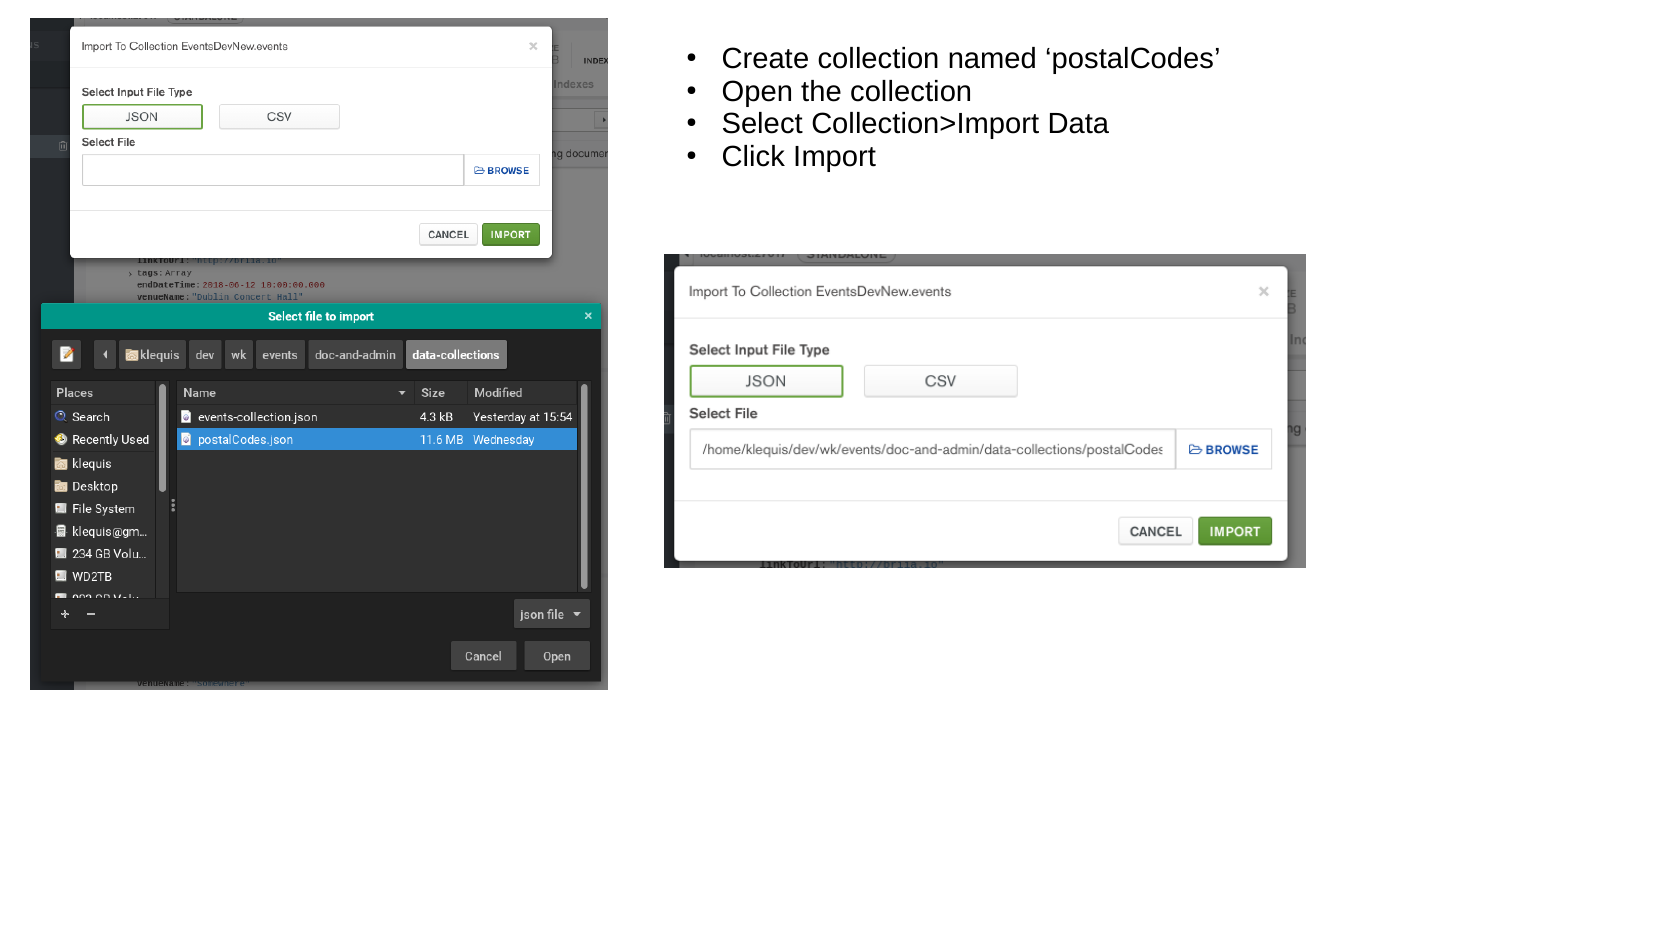

Create collection named ‘postalCodes’
Open the collection
Select Collection>Import Data
Click Import